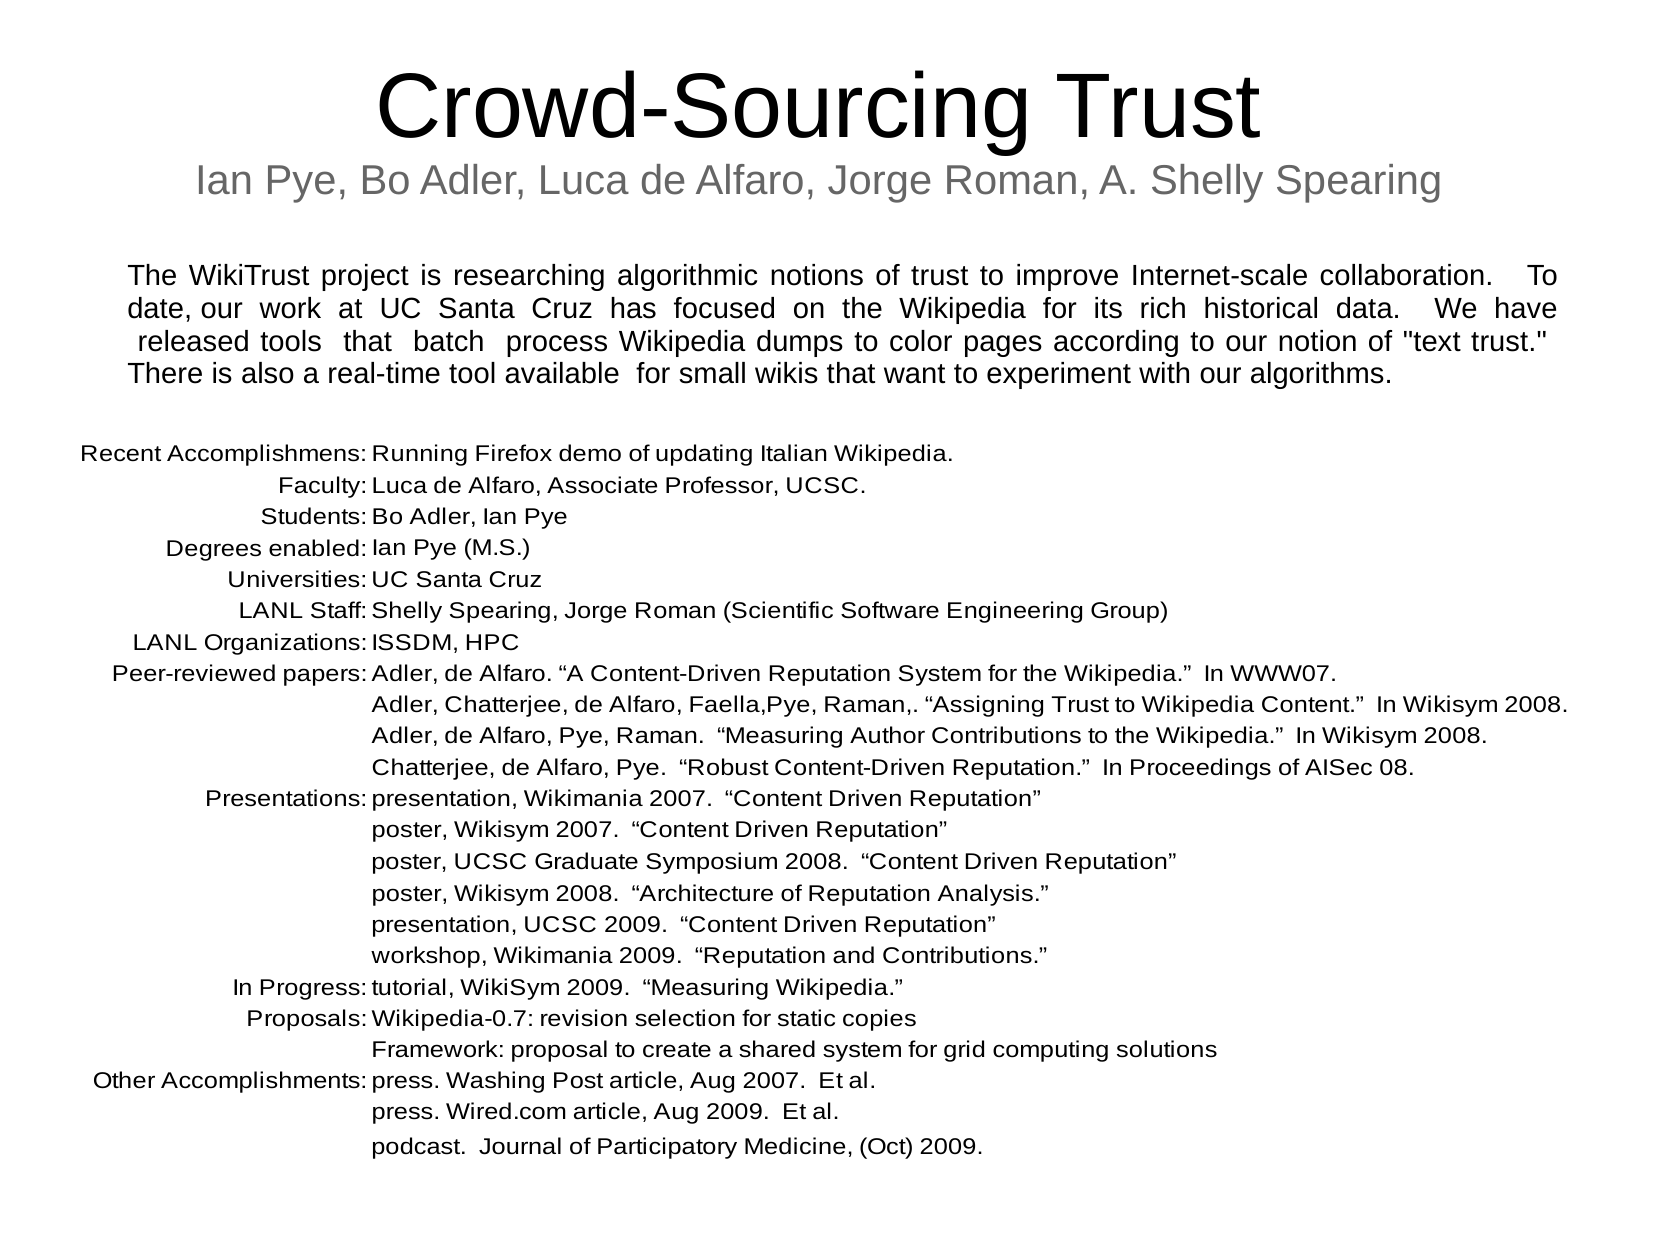

# Crowd-Sourcing Trust Ian Pye, Bo Adler, Luca de Alfaro, Jorge Roman, A. Shelly Spearing
The WikiTrust project is researching algorithmic notions of trust to improve Internet‐scale collaboration. To date, our work at UC Santa Cruz has focused on the Wikipedia for its rich historical data. We have released tools that batch process Wikipedia dumps to color pages according to our notion of "text trust." There is also a real‐time tool available for small wikis that want to experiment with our algorithms.